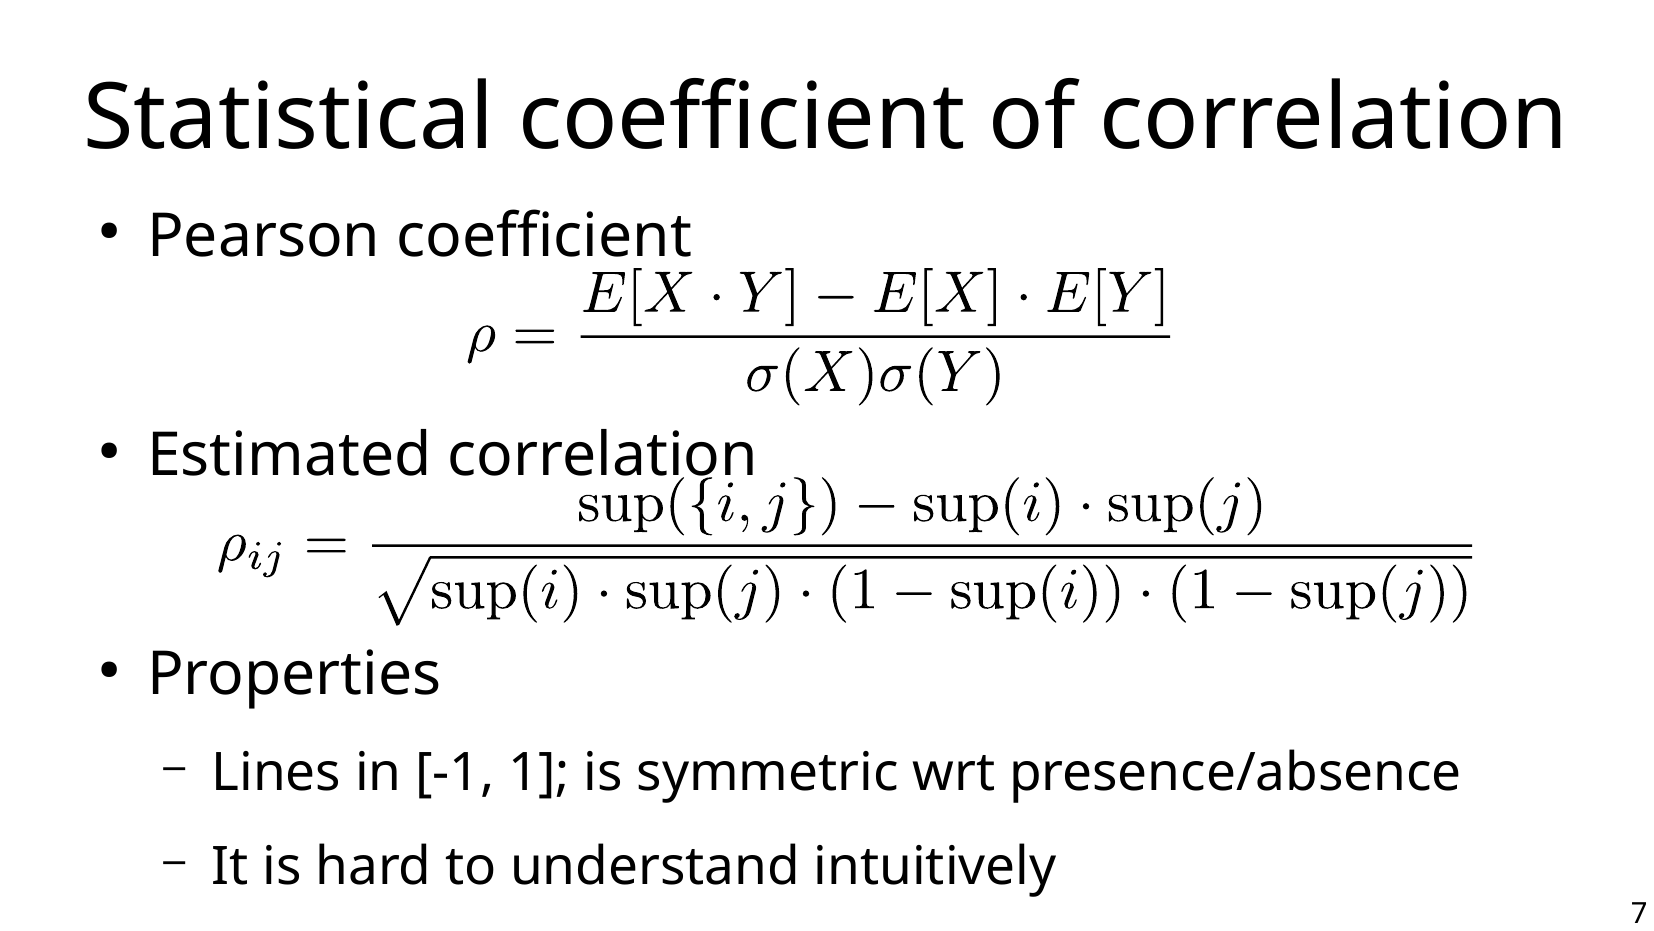

# Statistical coefficient of correlation
Pearson coefficient
Estimated correlation
Properties
Lines in [-1, 1]; is symmetric wrt presence/absence
It is hard to understand intuitively
7